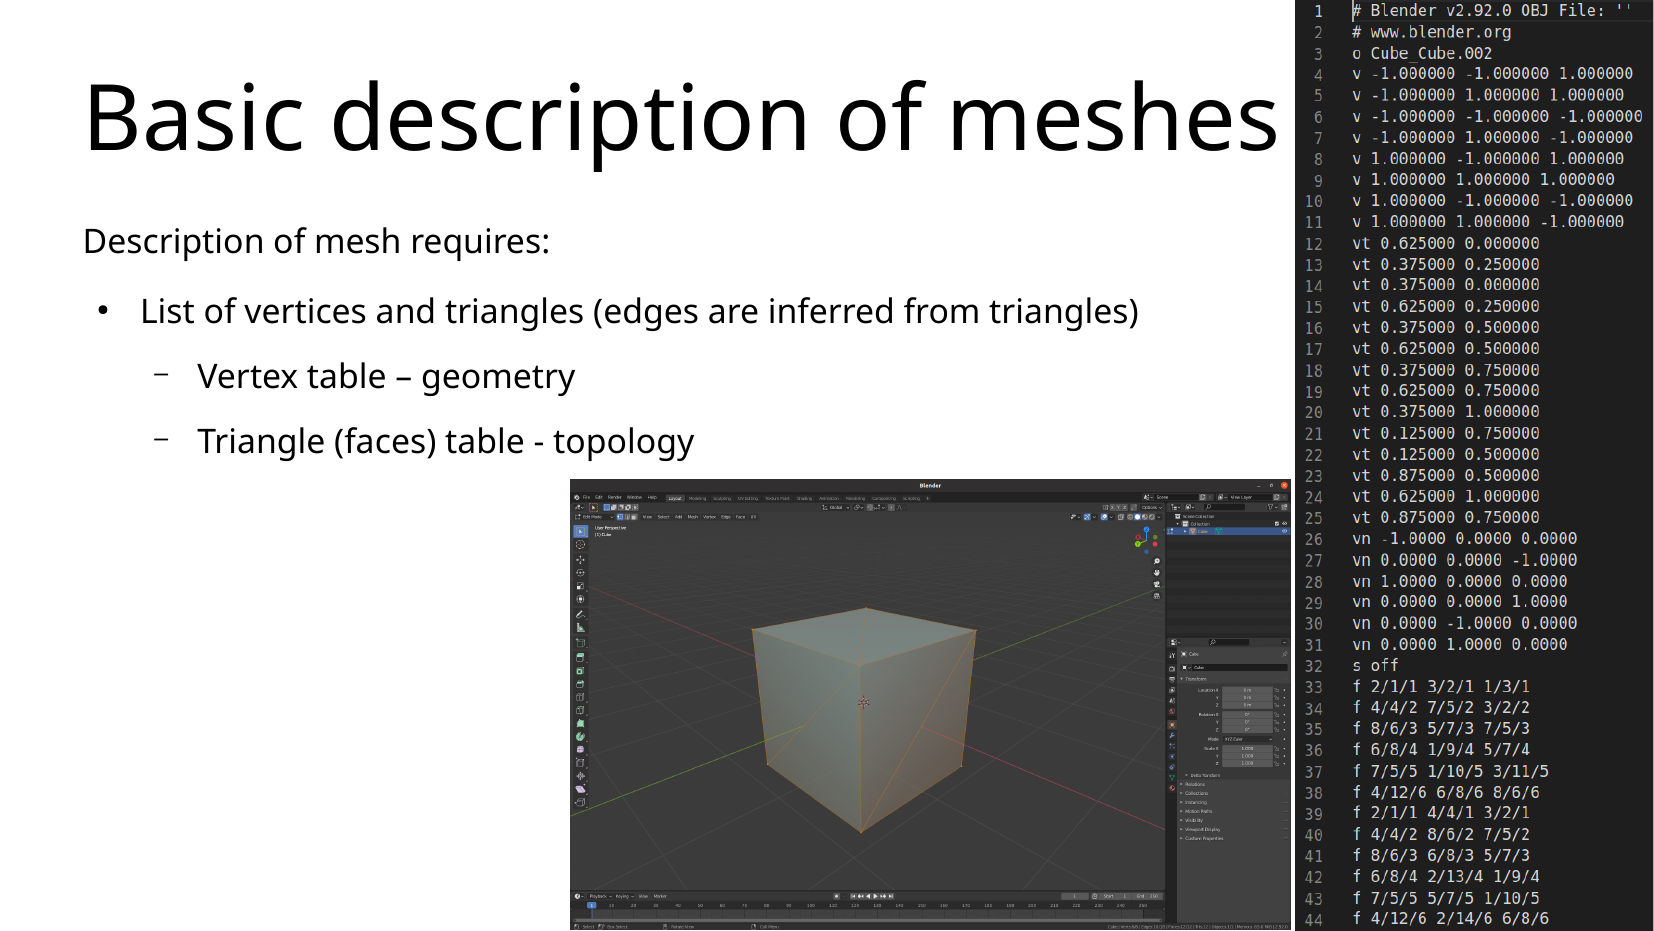

# Basic description of meshes
Description of mesh requires:
List of vertices and triangles (edges are inferred from triangles)
Vertex table – geometry
Triangle (faces) table - topology